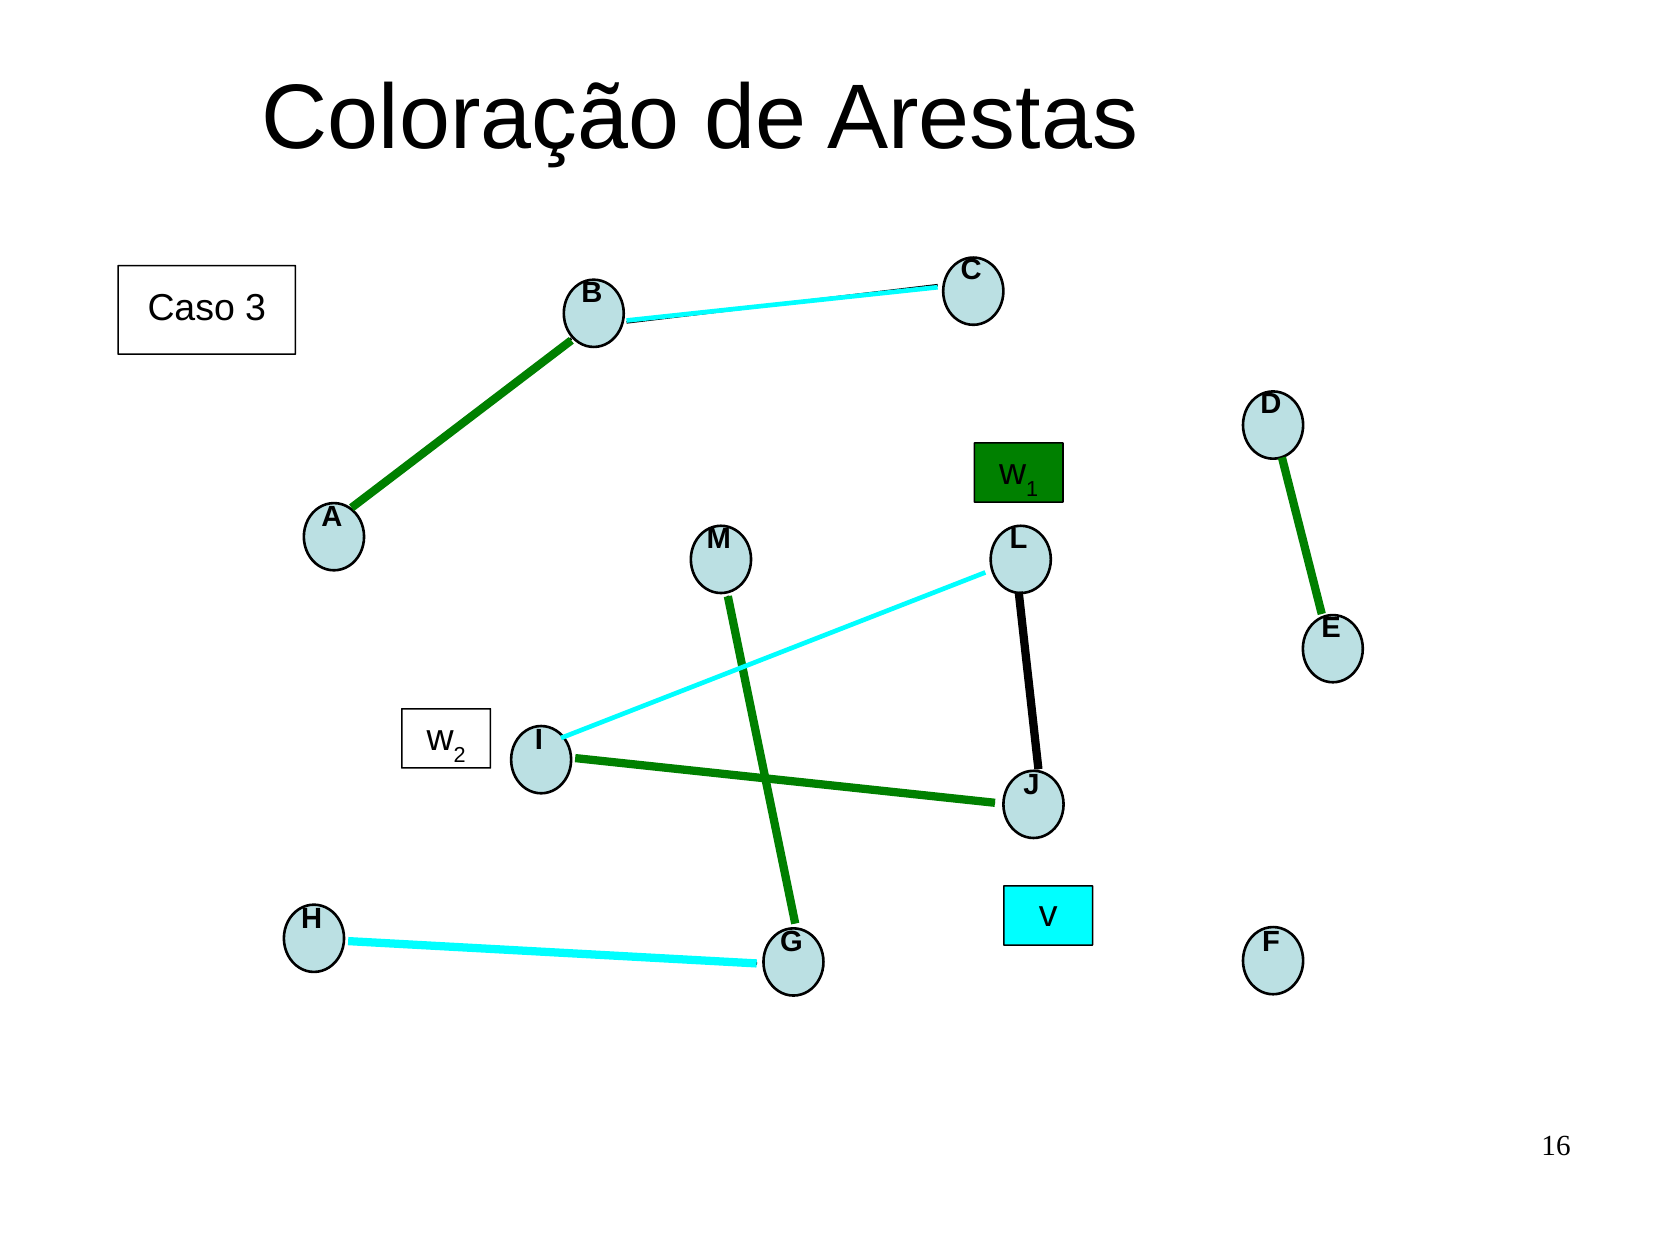

# Coloração de Arestas
C
Caso 3
B
D
w1
A
M
L
E
w2
I
J
v
H
G
F
16